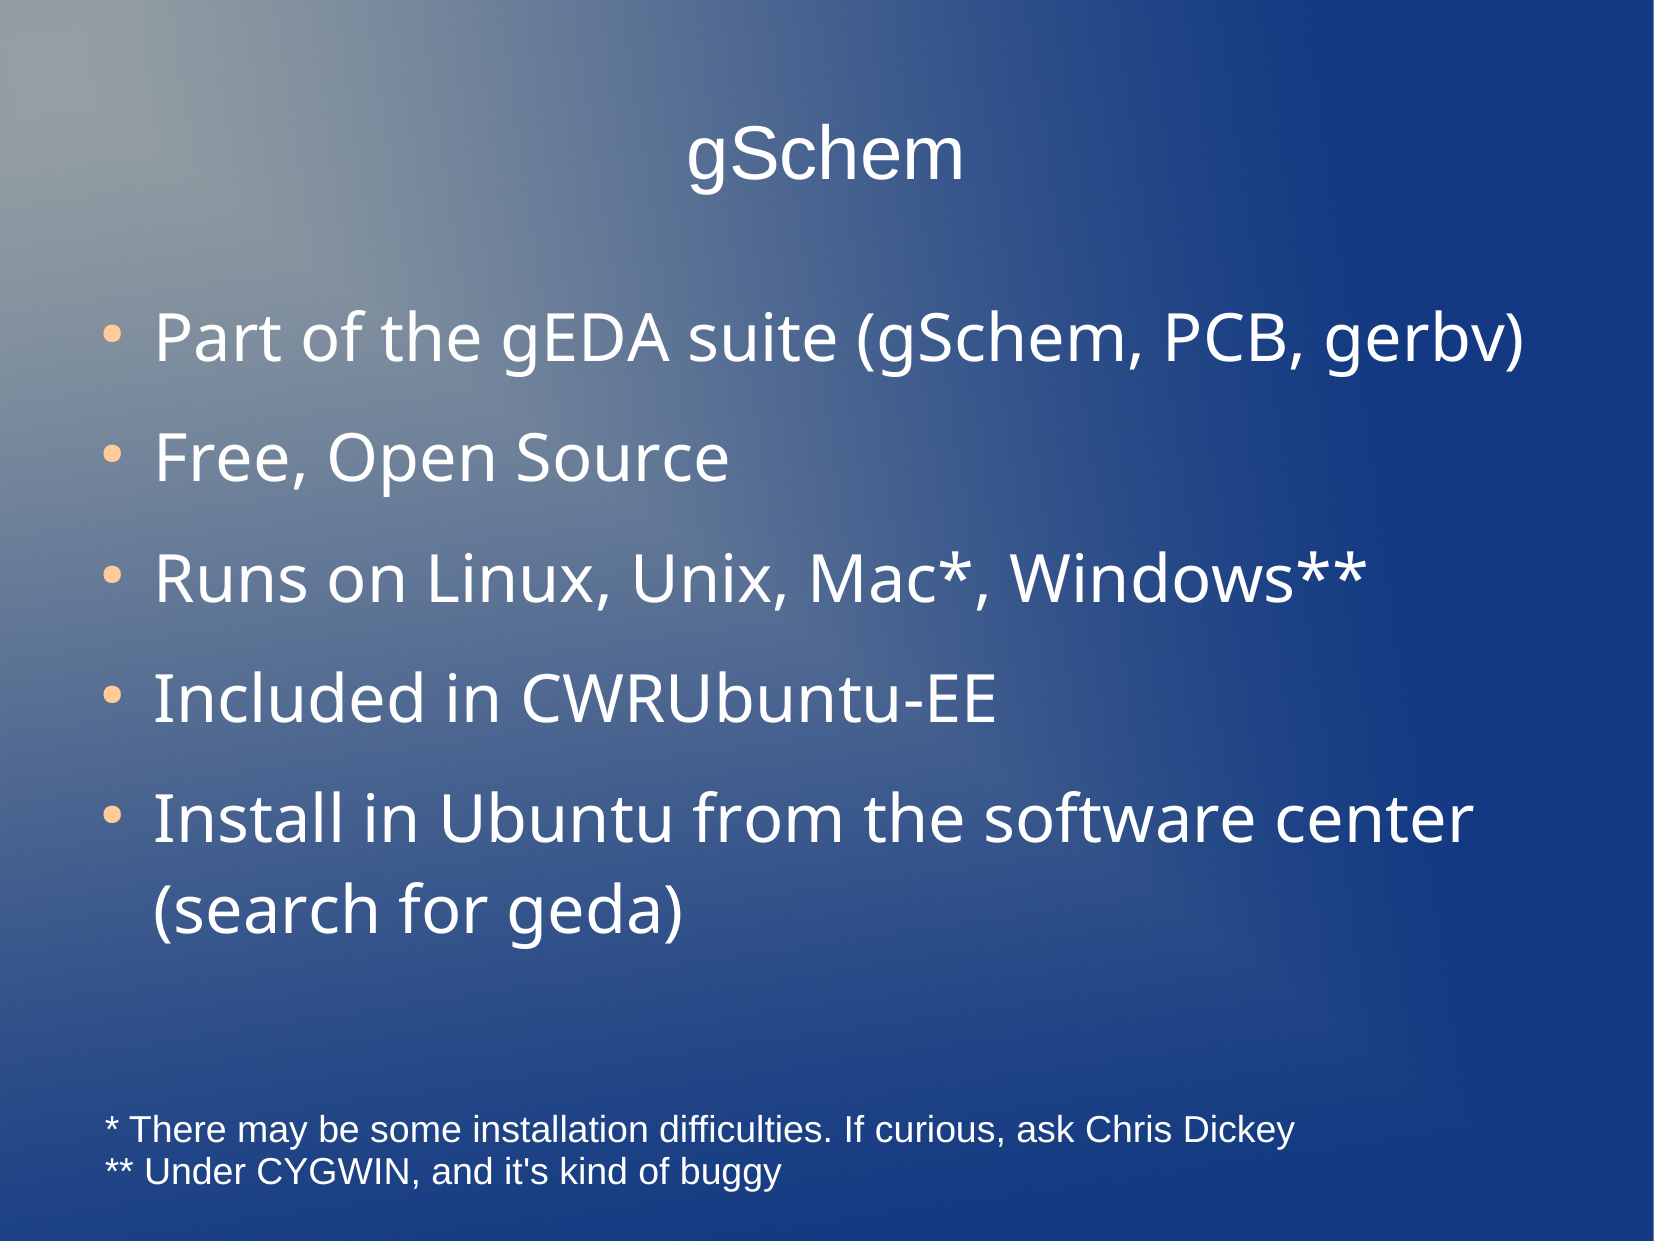

# gSchem
Part of the gEDA suite (gSchem, PCB, gerbv)
Free, Open Source
Runs on Linux, Unix, Mac*, Windows**
Included in CWRUbuntu-EE
Install in Ubuntu from the software center (search for geda)
* There may be some installation difficulties. If curious, ask Chris Dickey
** Under CYGWIN, and it's kind of buggy